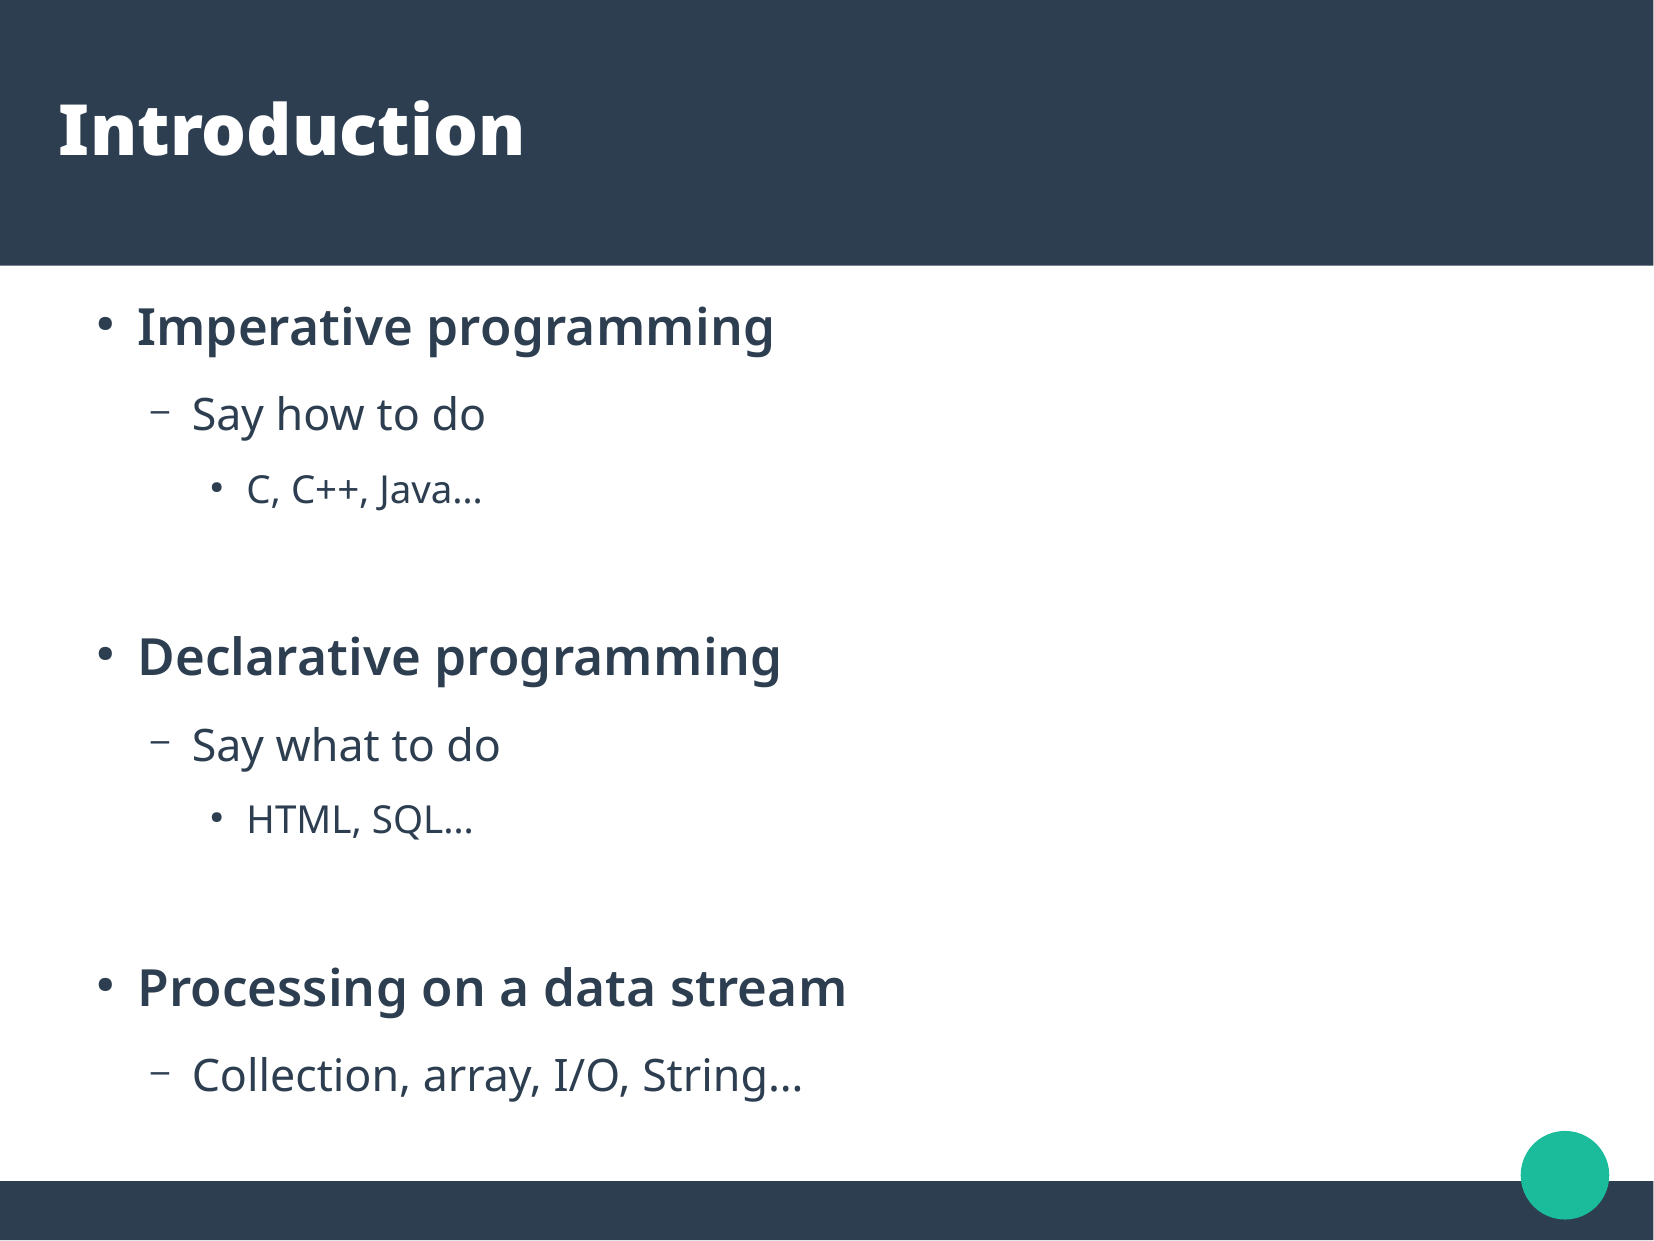

# Introduction
Imperative programming
Say how to do
C, C++, Java…
Declarative programming
Say what to do
HTML, SQL…
Processing on a data stream
Collection, array, I/O, String…